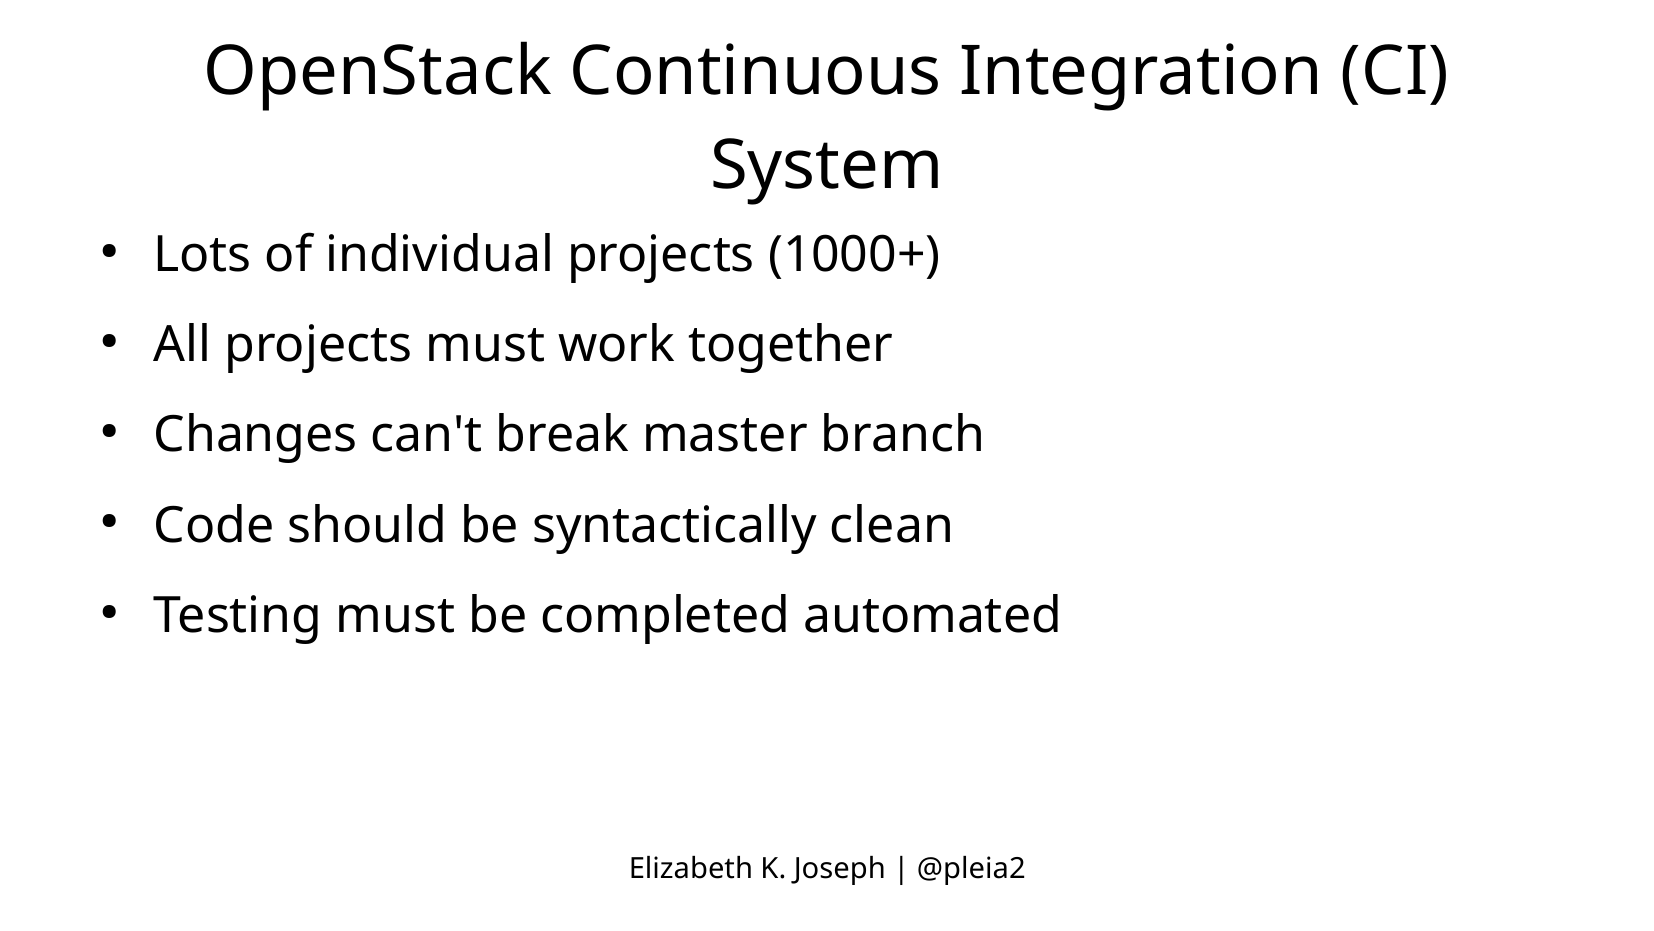

# OpenStack Continuous Integration (CI) System
Lots of individual projects (1000+)
All projects must work together
Changes can't break master branch
Code should be syntactically clean
Testing must be completed automated
Elizabeth K. Joseph | @pleia2